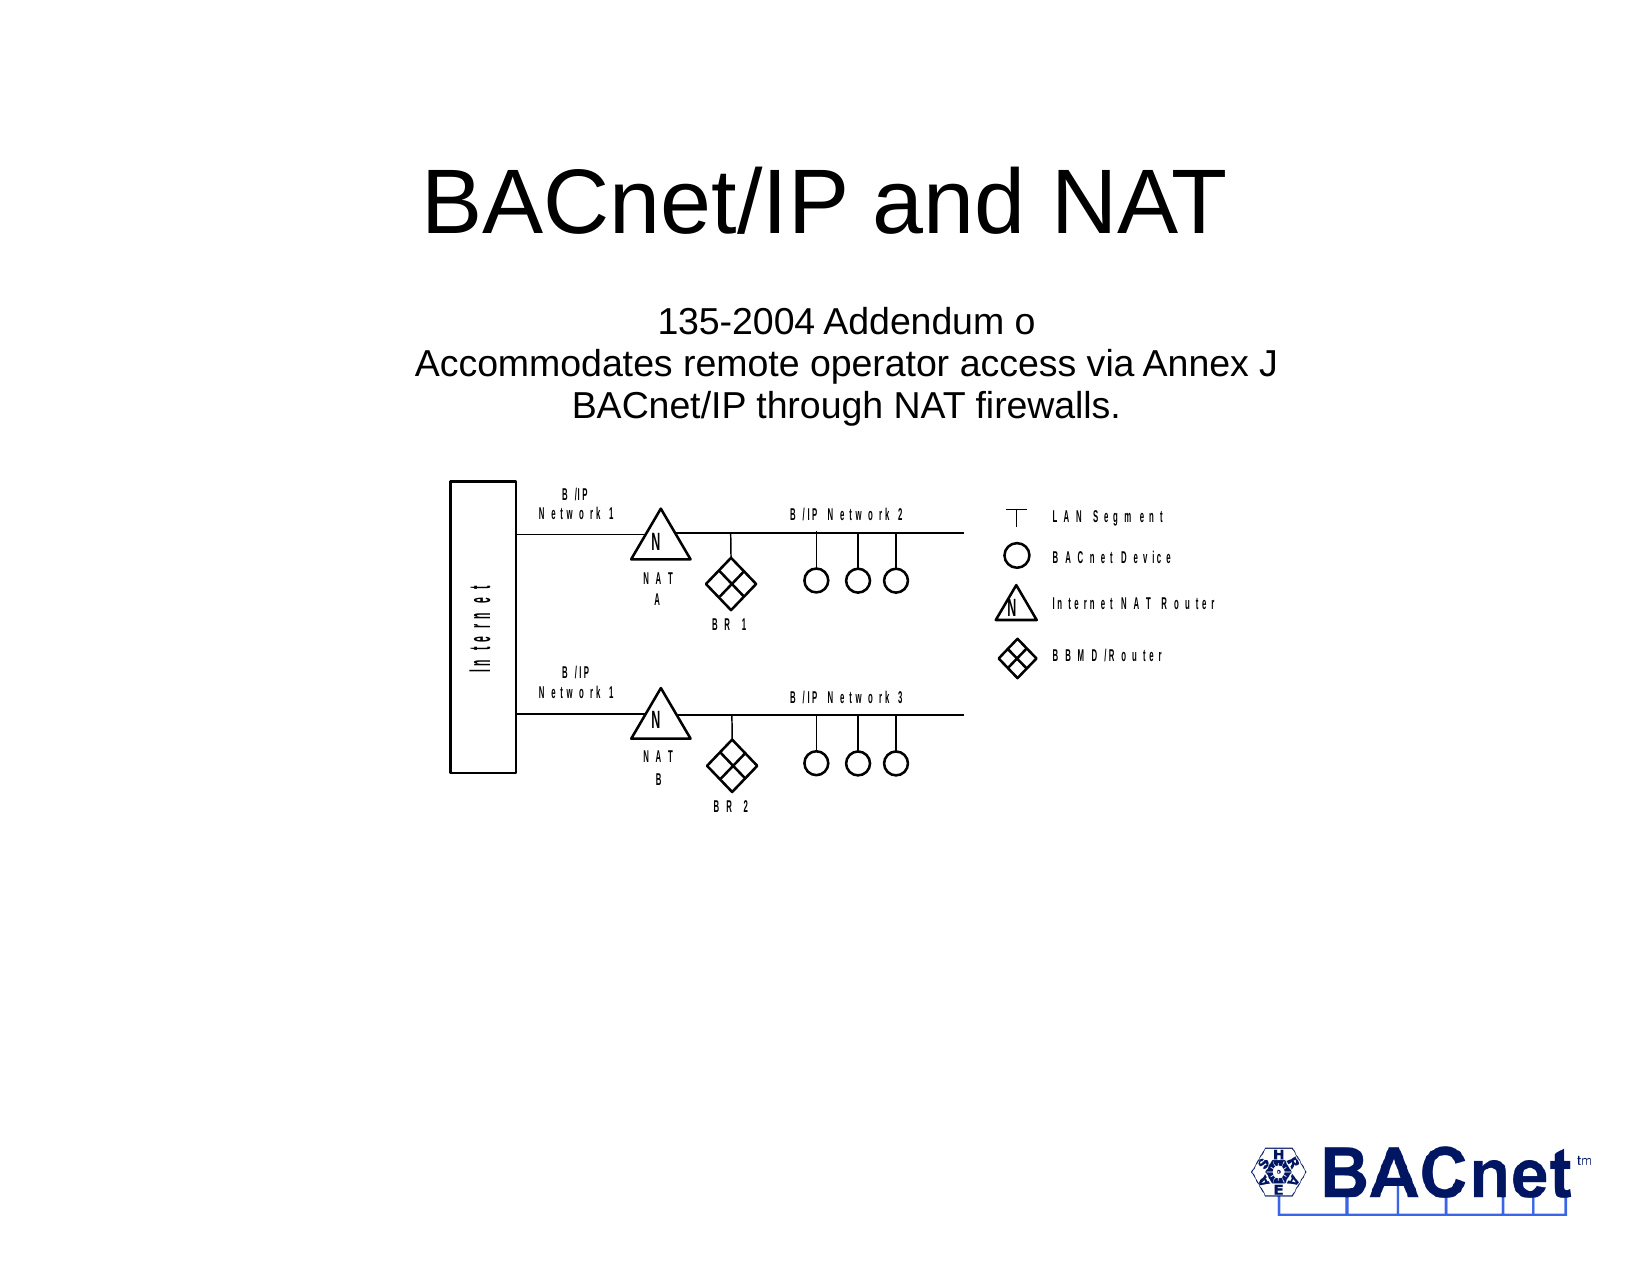

# BACnet/IP and NAT
135-2004 Addendum o
Accommodates remote operator access via Annex J BACnet/IP through NAT firewalls.